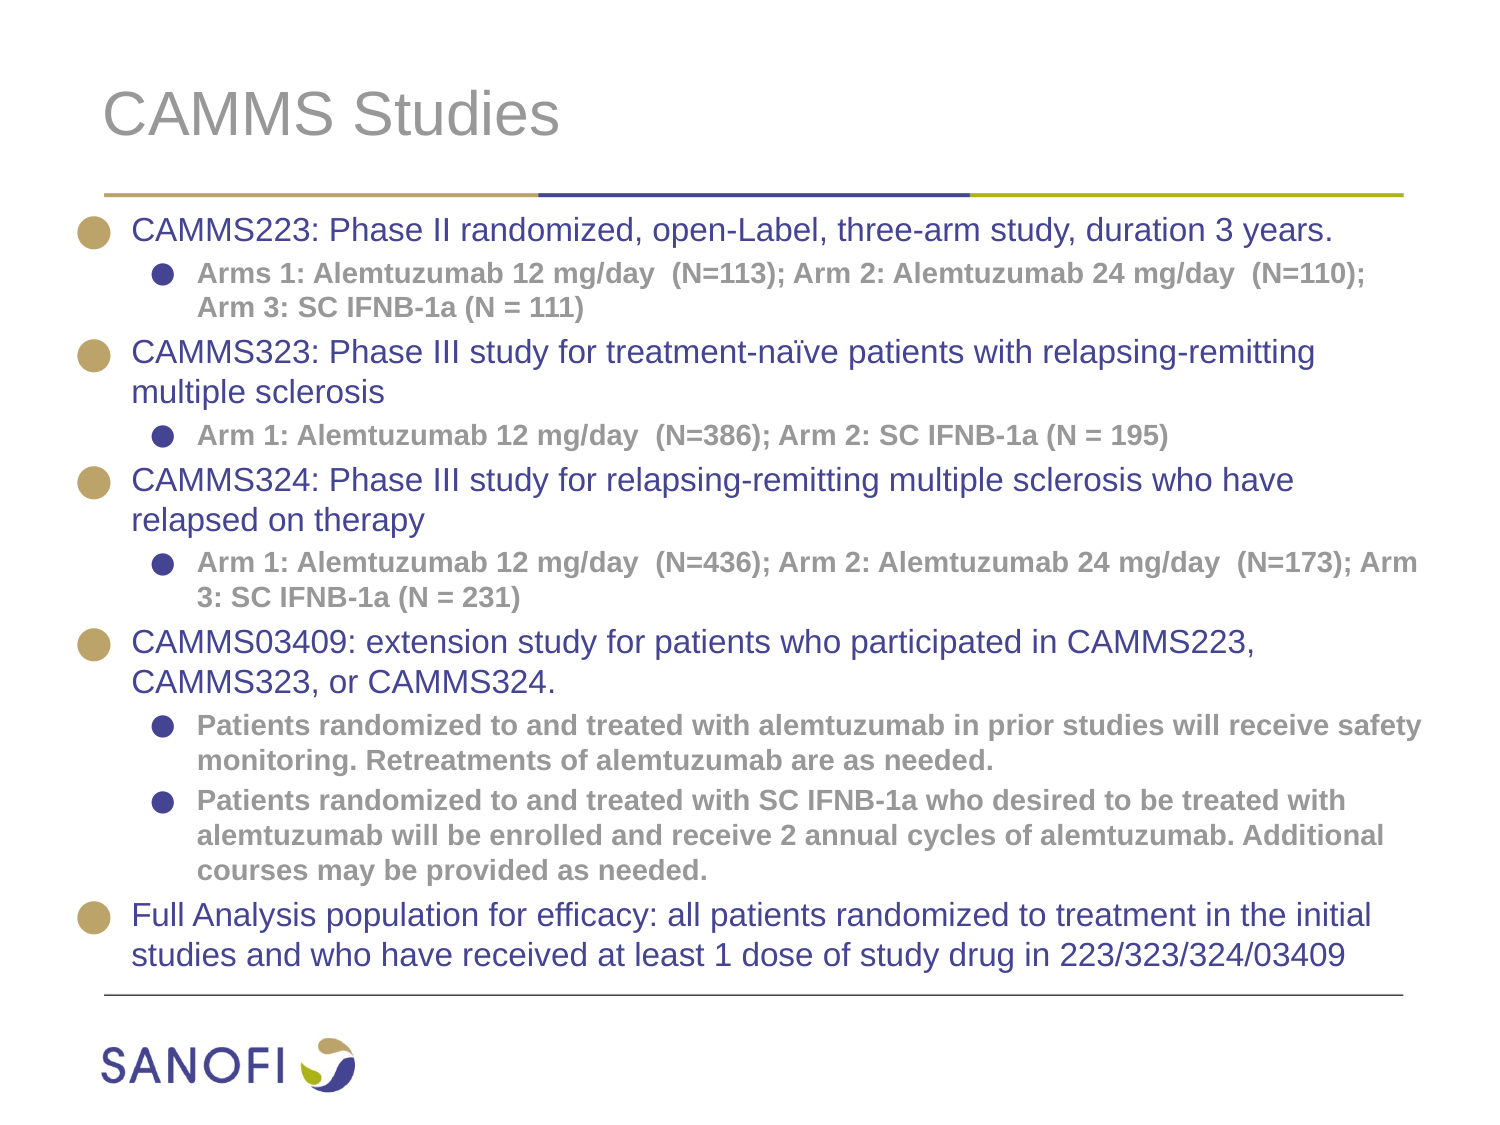

# CAMMS Studies
CAMMS223: Phase II randomized, open-Label, three-arm study, duration 3 years.
Arms 1: Alemtuzumab 12 mg/day (N=113); Arm 2: Alemtuzumab 24 mg/day (N=110); Arm 3: SC IFNB-1a (N = 111)
CAMMS323: Phase III study for treatment-naïve patients with relapsing-remitting multiple sclerosis
Arm 1: Alemtuzumab 12 mg/day (N=386); Arm 2: SC IFNB-1a (N = 195)
CAMMS324: Phase III study for relapsing-remitting multiple sclerosis who have relapsed on therapy
Arm 1: Alemtuzumab 12 mg/day (N=436); Arm 2: Alemtuzumab 24 mg/day (N=173); Arm 3: SC IFNB-1a (N = 231)
CAMMS03409: extension study for patients who participated in CAMMS223, CAMMS323, or CAMMS324.
Patients randomized to and treated with alemtuzumab in prior studies will receive safety monitoring. Retreatments of alemtuzumab are as needed.
Patients randomized to and treated with SC IFNB-1a who desired to be treated with alemtuzumab will be enrolled and receive 2 annual cycles of alemtuzumab. Additional courses may be provided as needed.
Full Analysis population for efficacy: all patients randomized to treatment in the initial studies and who have received at least 1 dose of study drug in 223/323/324/03409